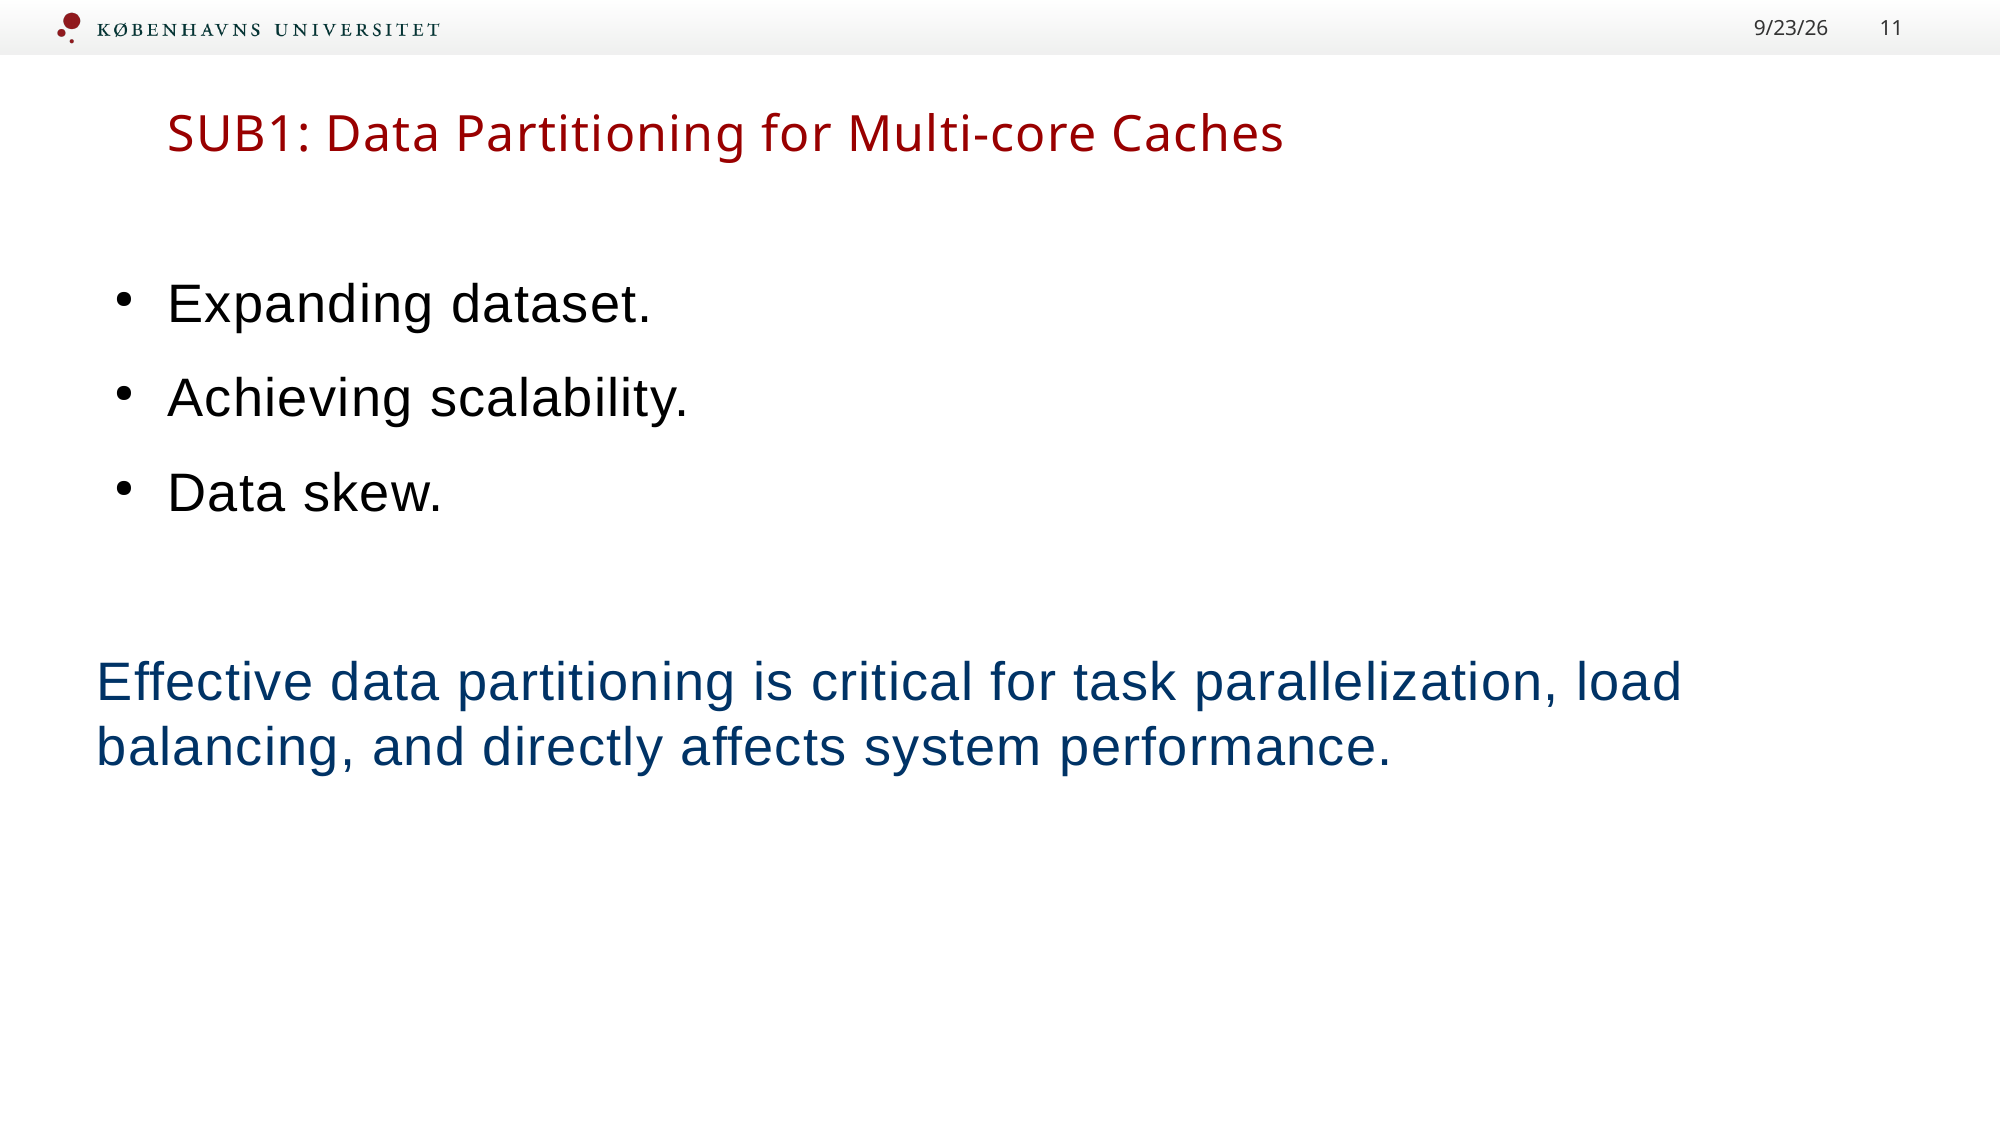

#
SUB1: Data Partitioning for Multi-core Caches
Expanding dataset.
Achieving scalability.
Data skew.
Effective data partitioning is critical for task parallelization, load balancing, and directly affects system performance.